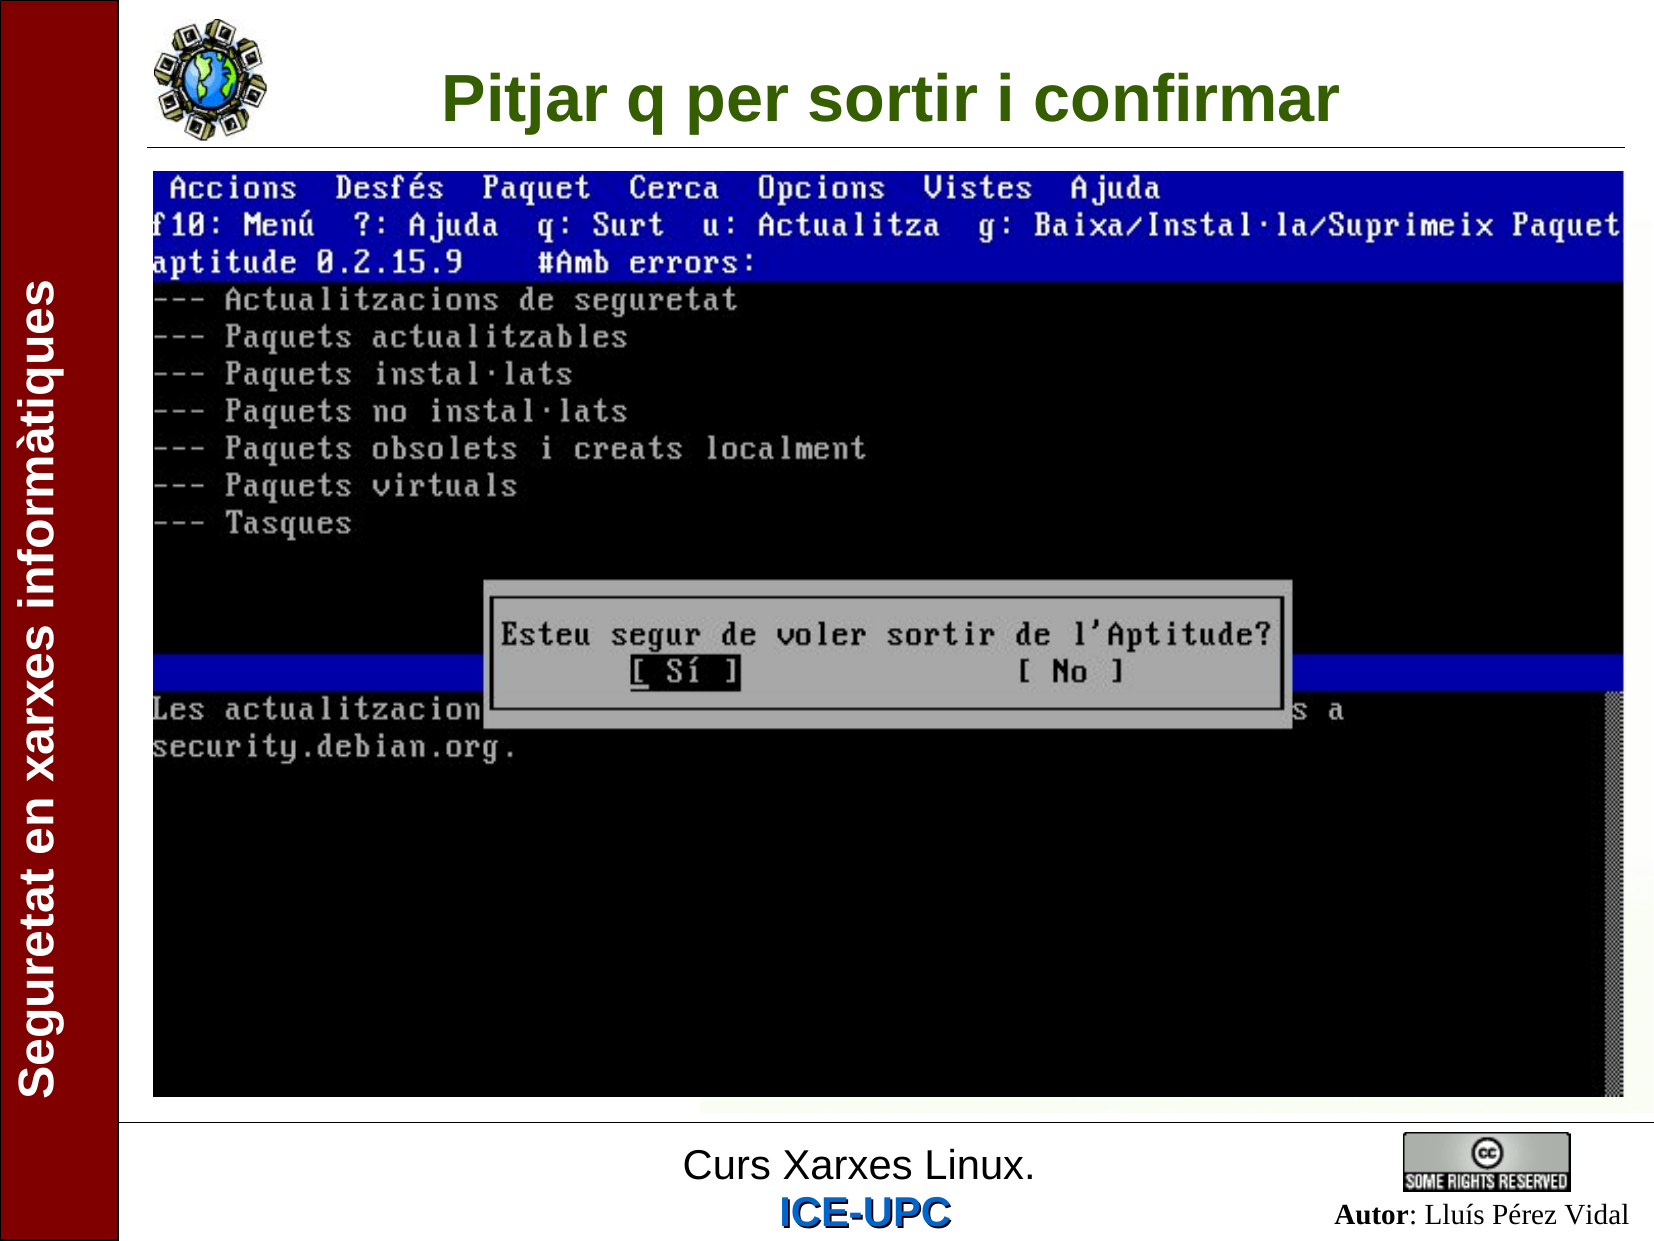

# Pitjar q per sortir i confirmar
 Croquis d'arquitectura mostrant les 3 zones